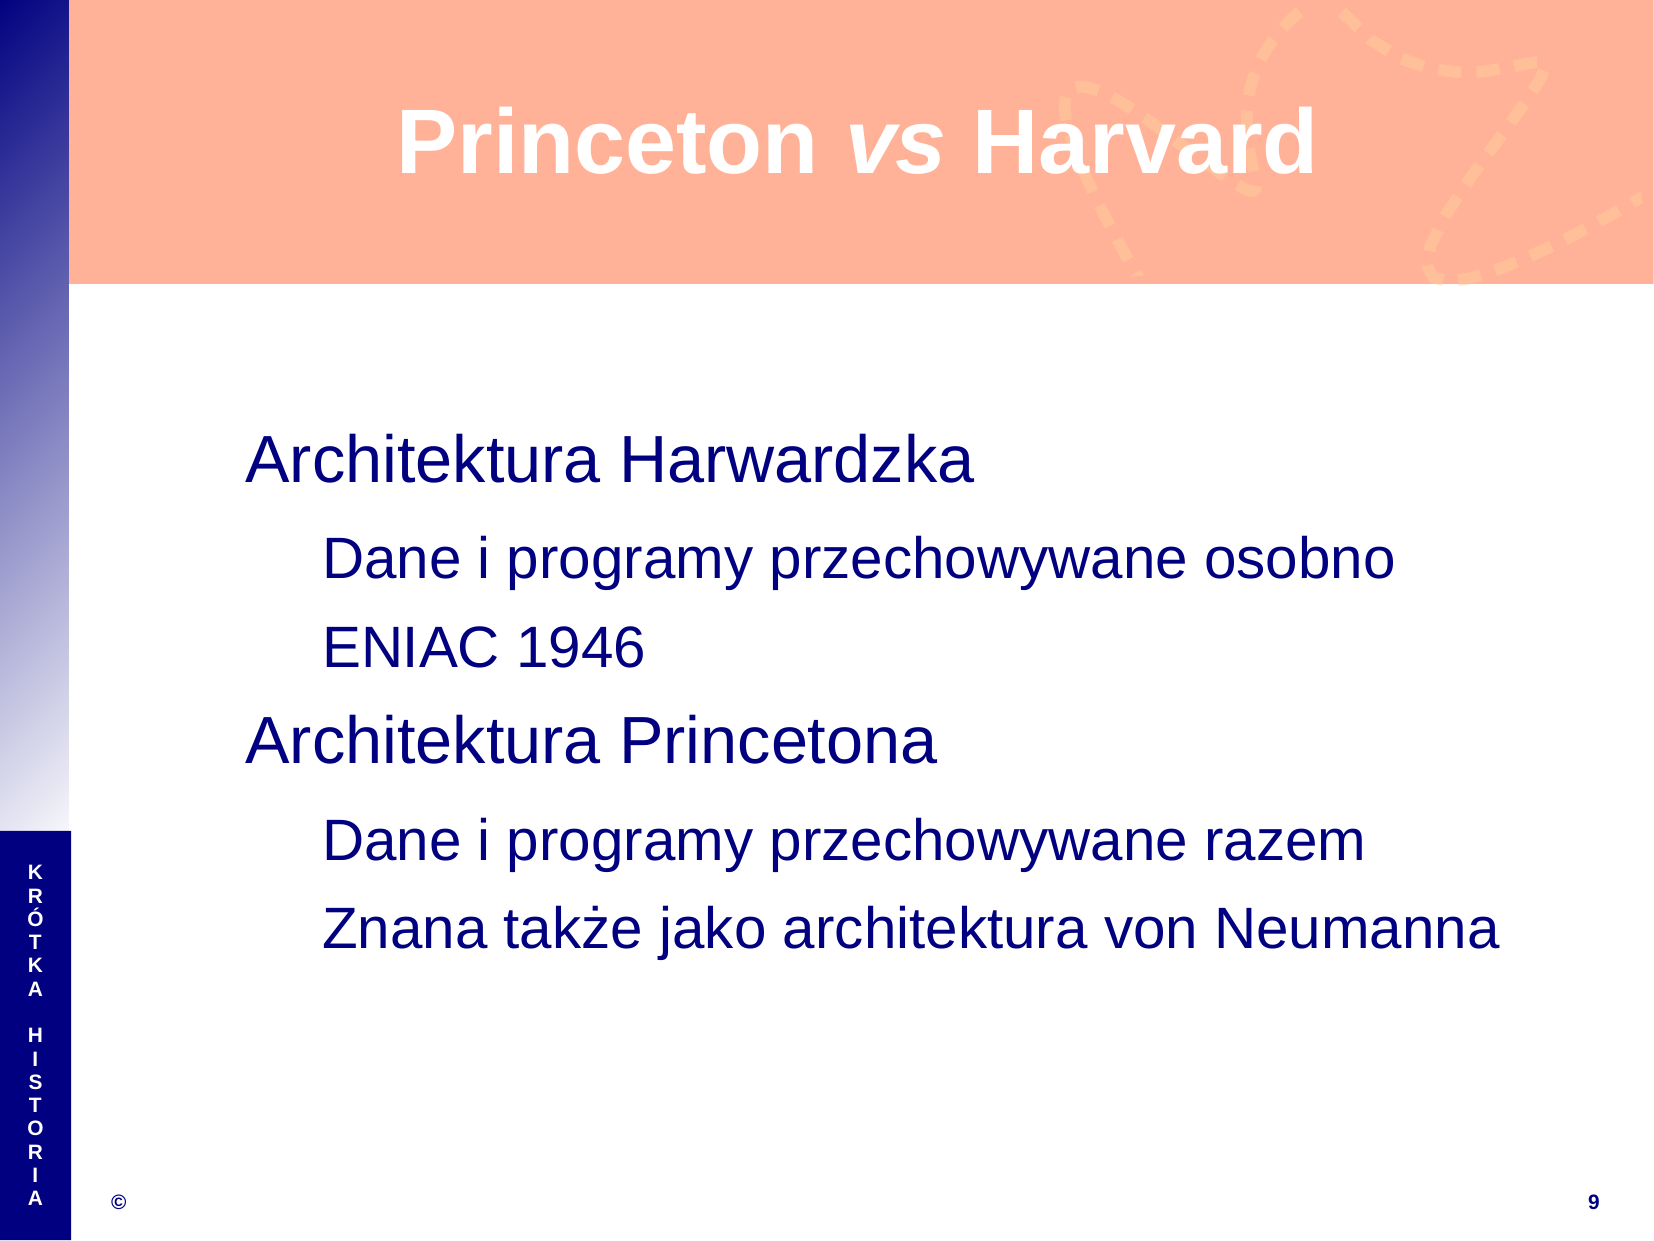

# Princeton vs Harvard
Architektura Harwardzka
Dane i programy przechowywane osobno
ENIAC 1946
Architektura Princetona
Dane i programy przechowywane razem
Znana także jako architektura von Neumanna
K
R
Ó
T
K
A
H
I
S
T
O
R
I
A